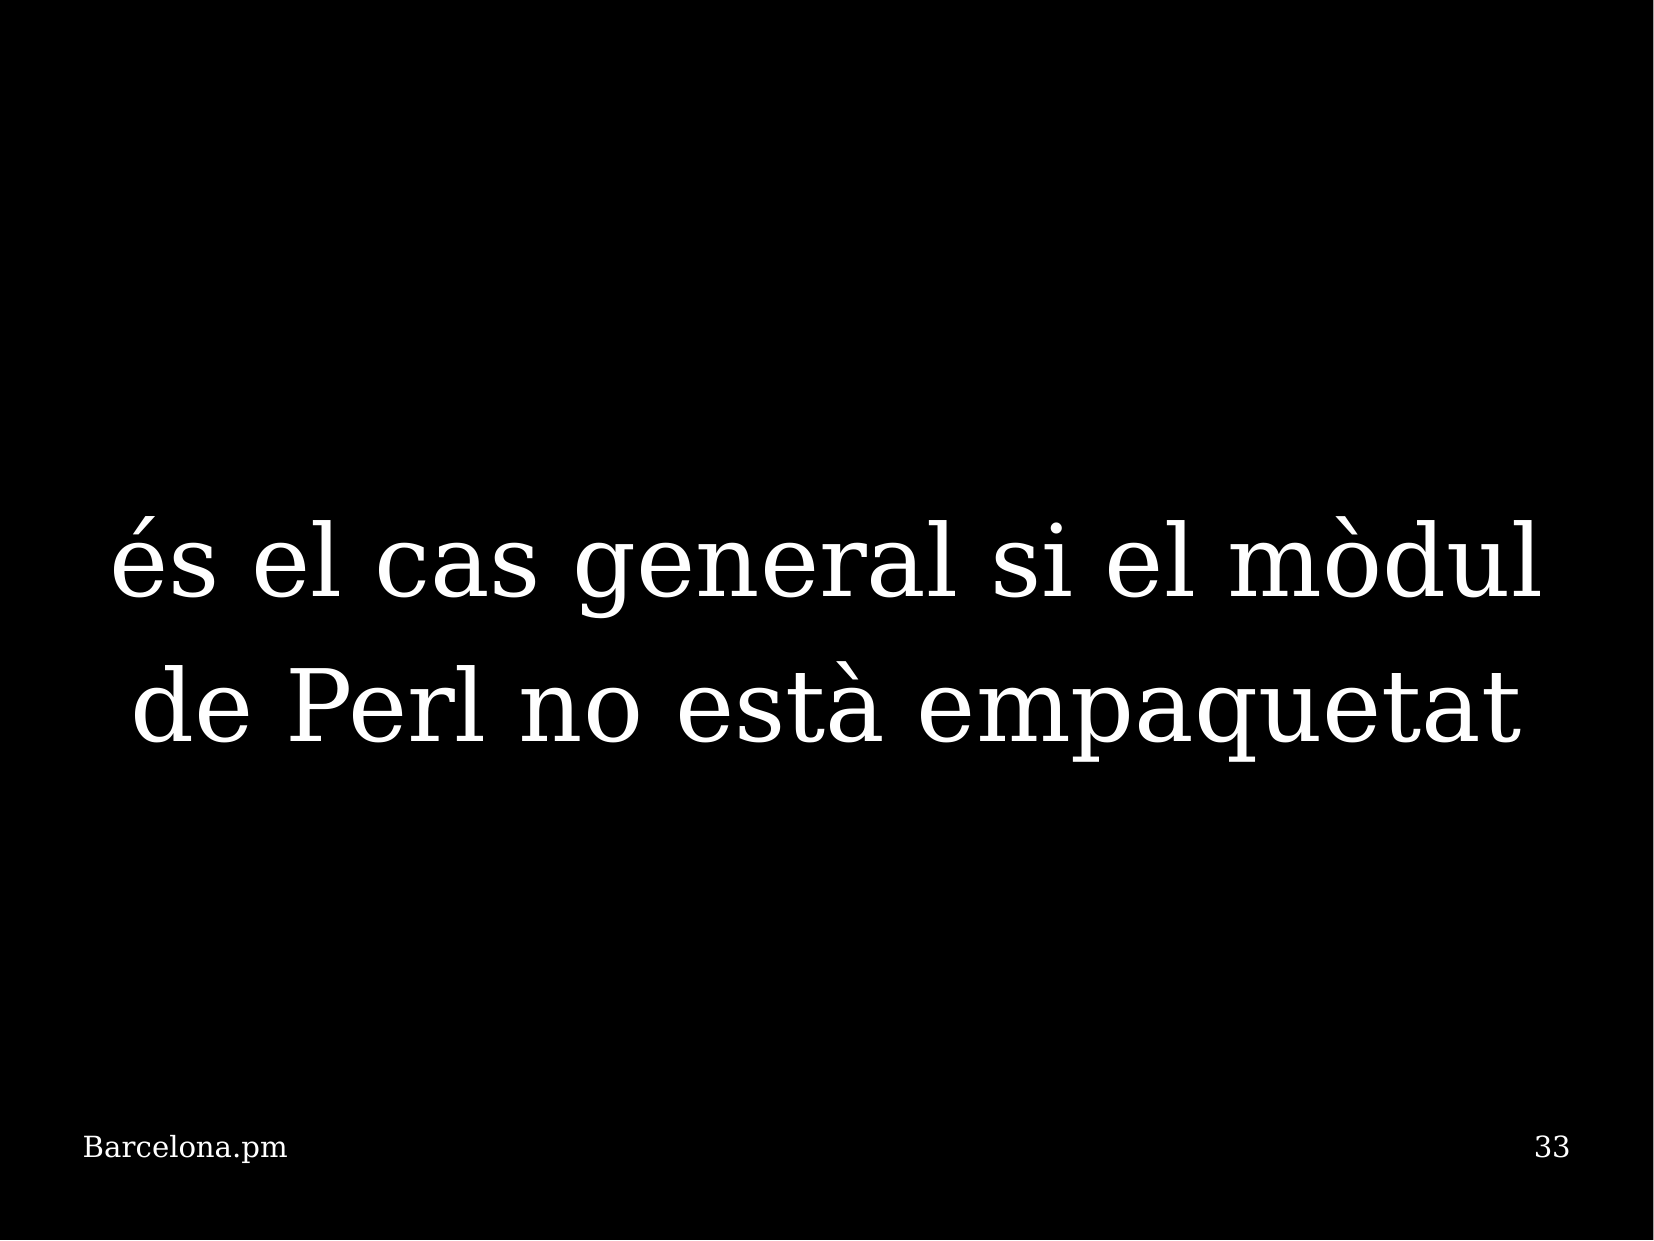

# és el cas general si el mòdul de Perl no està empaquetat
Barcelona.pm
33